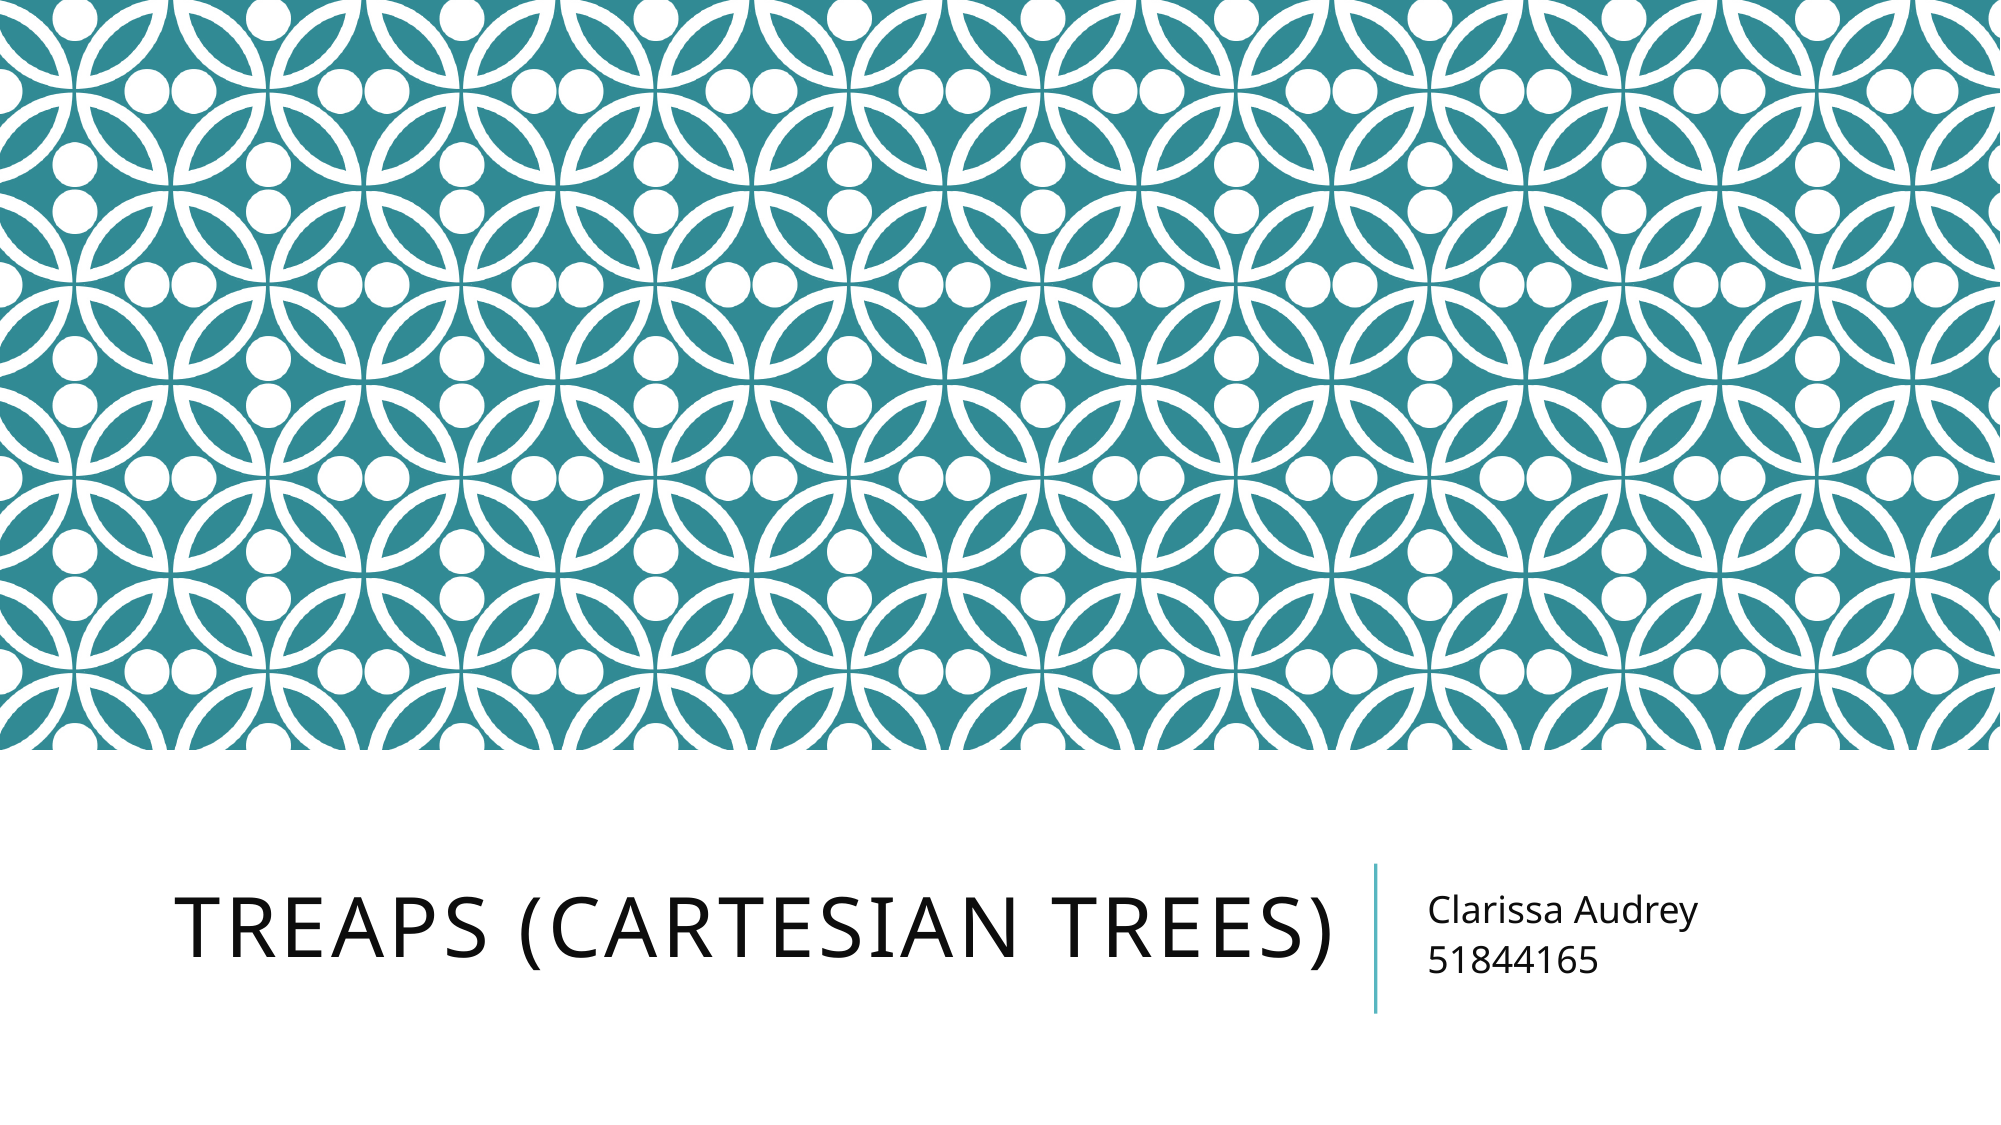

# Treaps (Cartesian Trees)
Clarissa Audrey
51844165